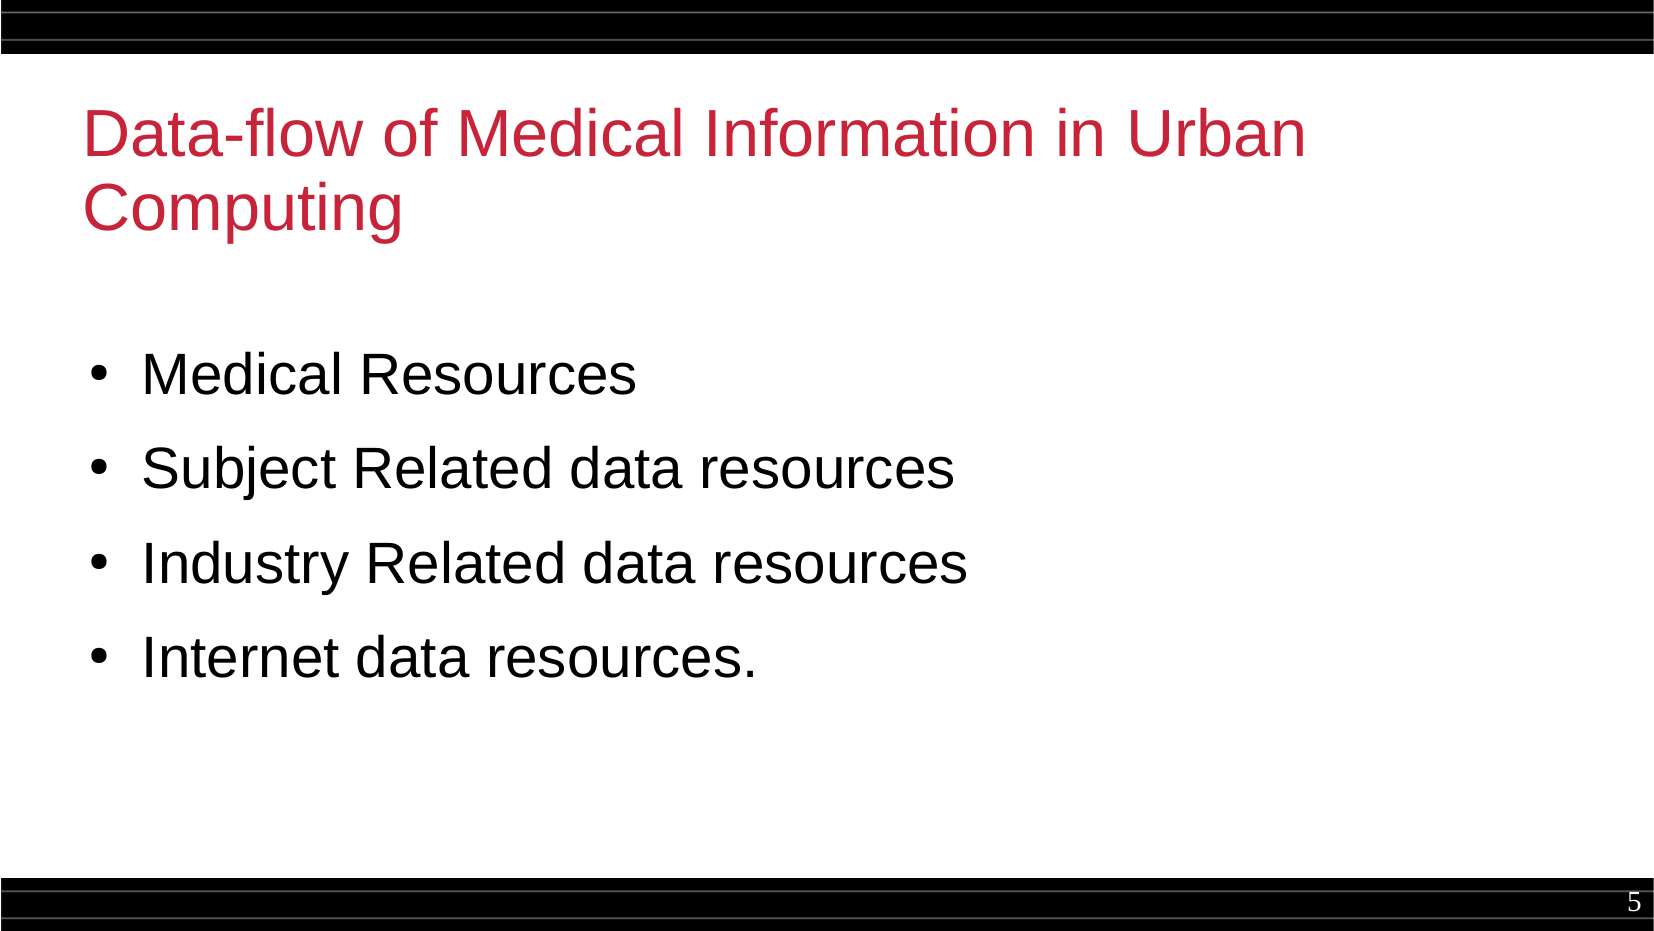

# Data-flow of Medical Information in Urban Computing
Medical Resources
Subject Related data resources
Industry Related data resources
Internet data resources.